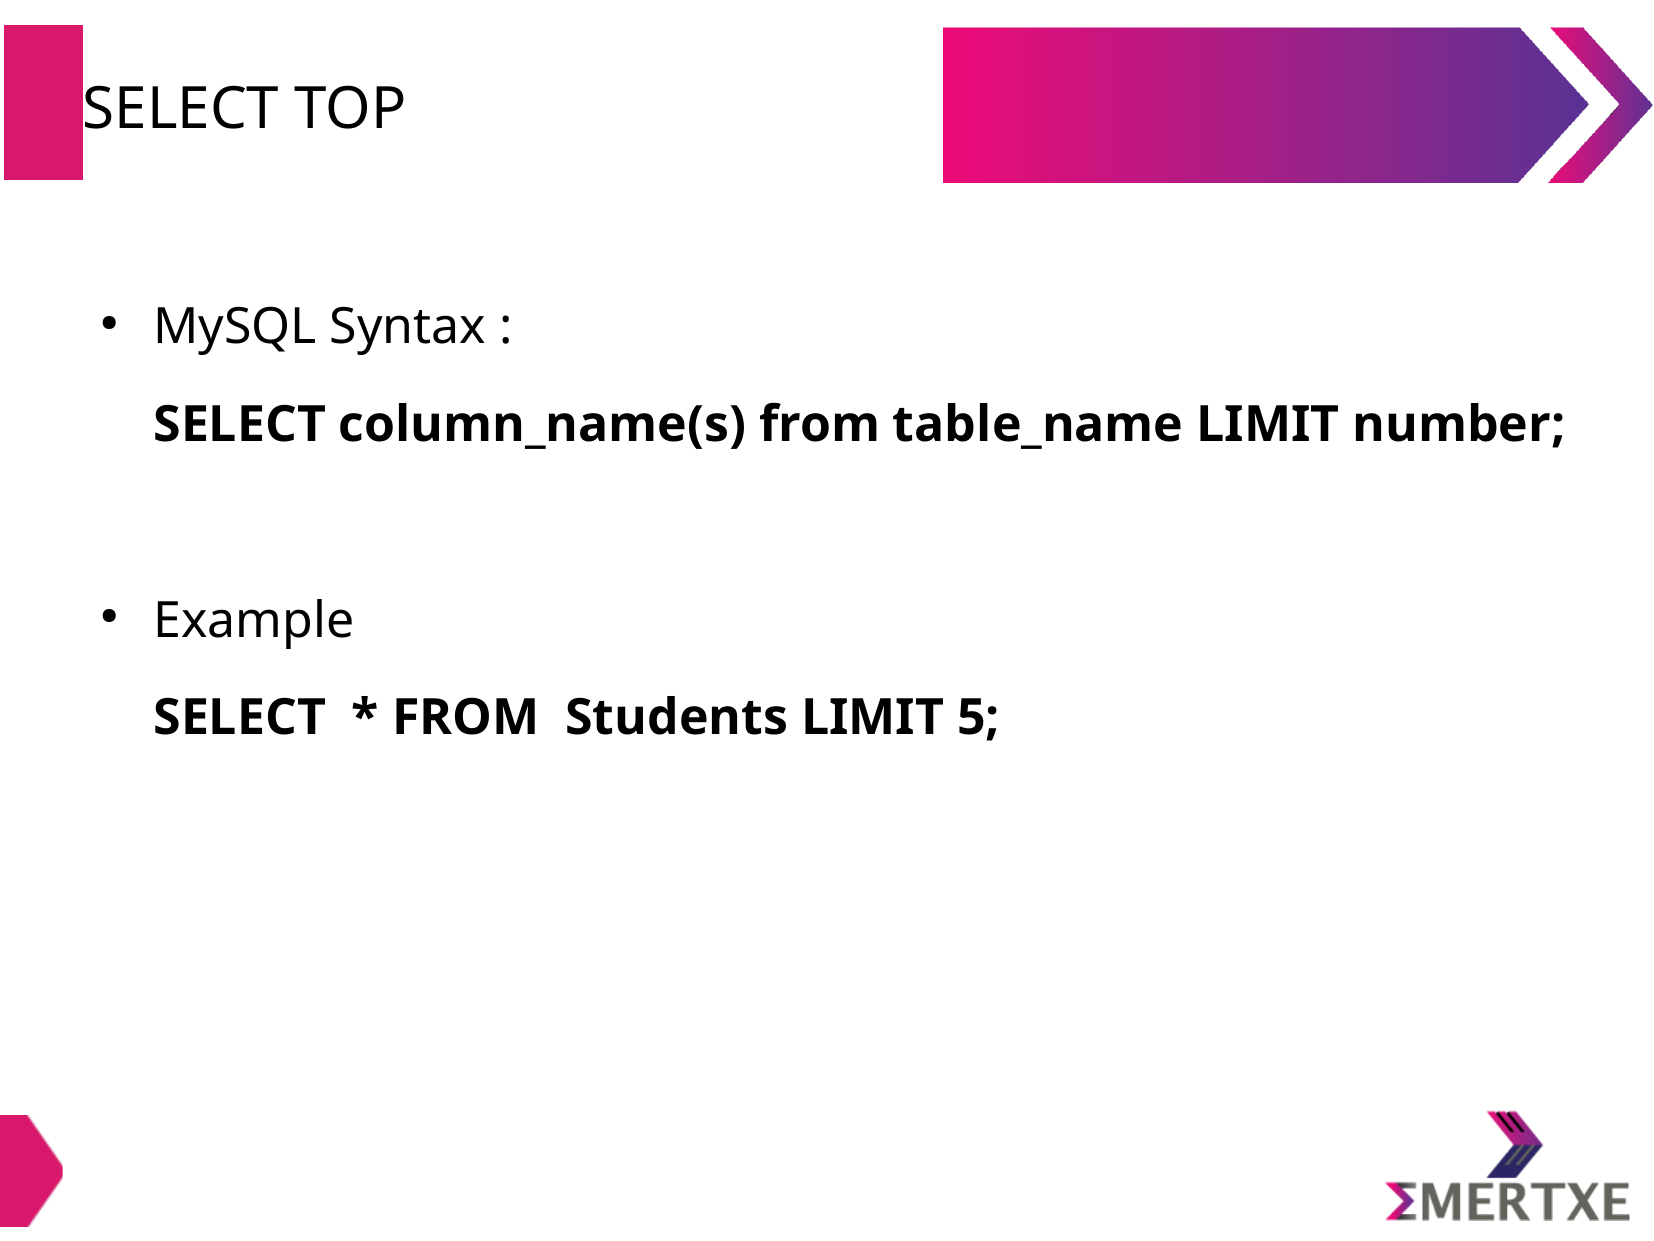

# SELECT TOP
MySQL Syntax :
SELECT column_name(s) from table_name LIMIT number;
Example
SELECT * FROM Students LIMIT 5;